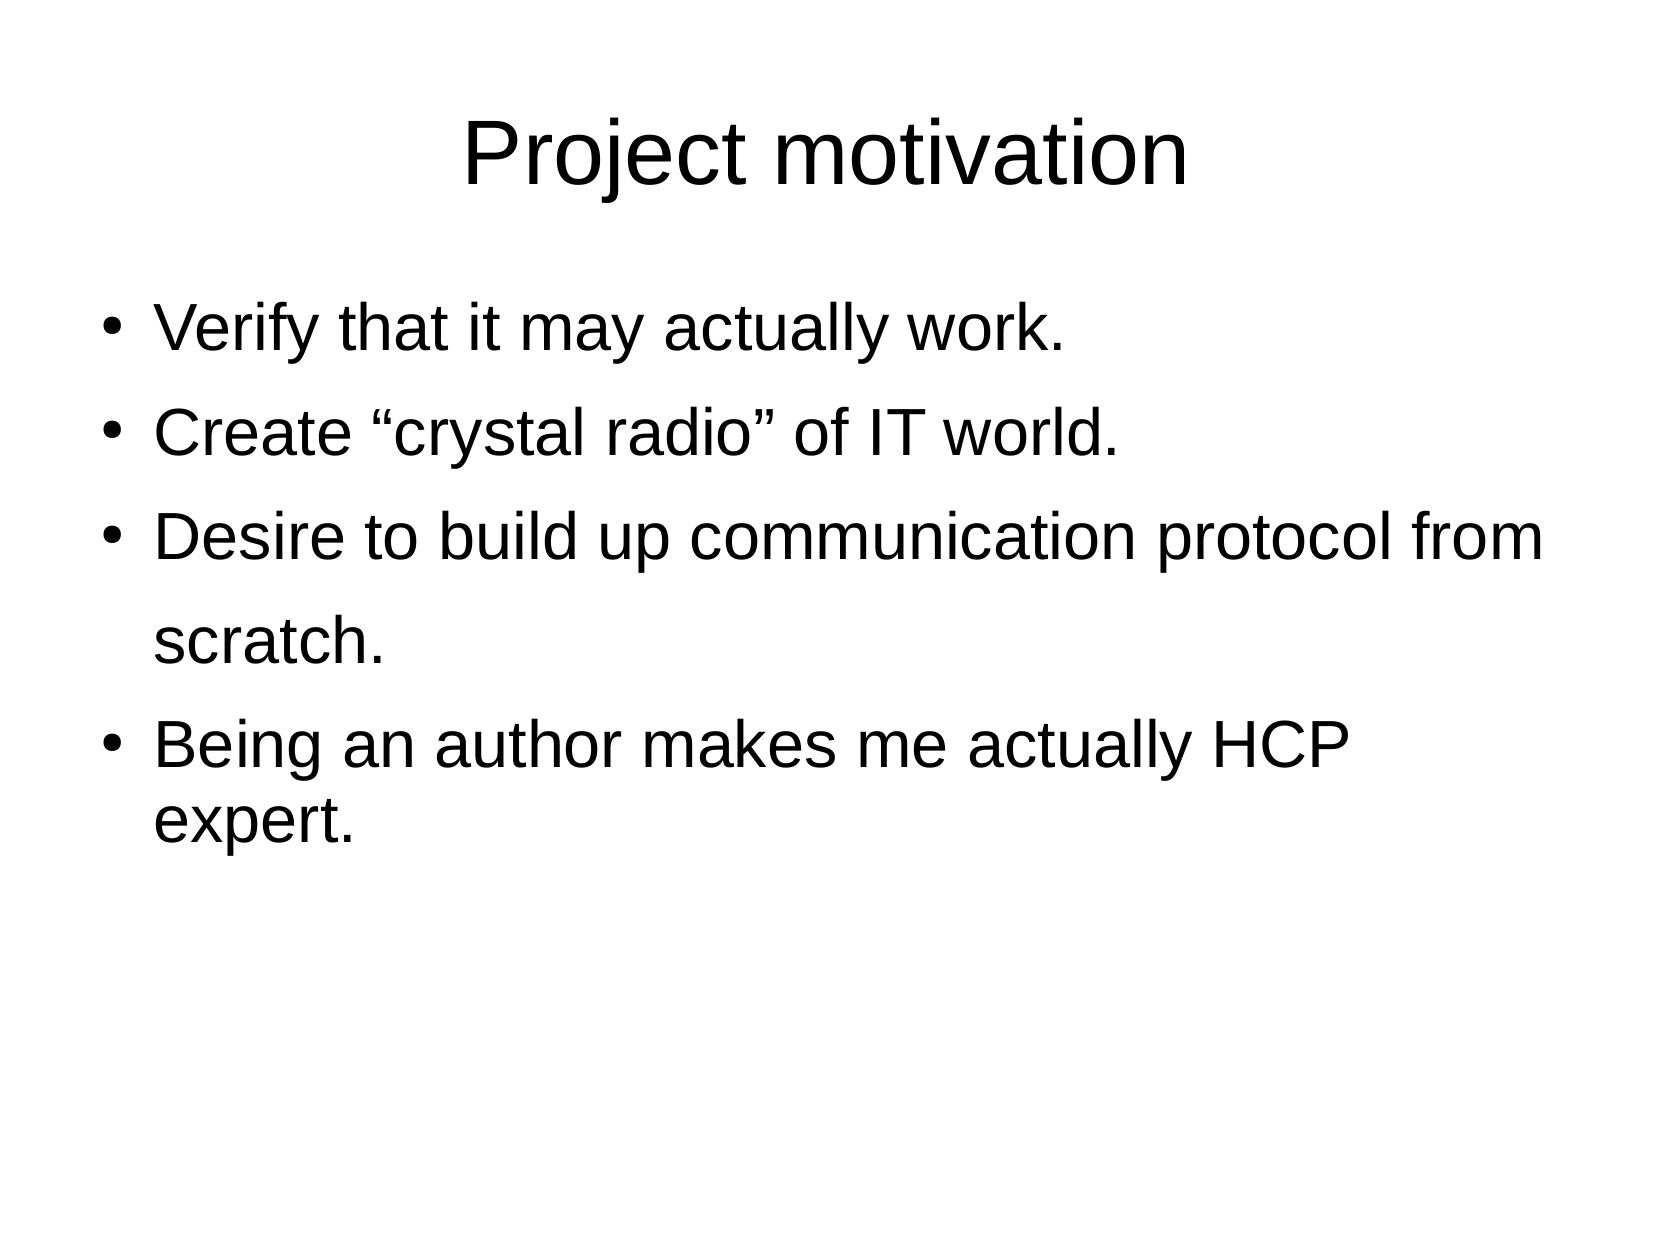

# Project motivation
Verify that it may actually work.
Create “crystal radio” of IT world.
Desire to build up communication protocol from
scratch.
Being an author makes me actually HCP expert.